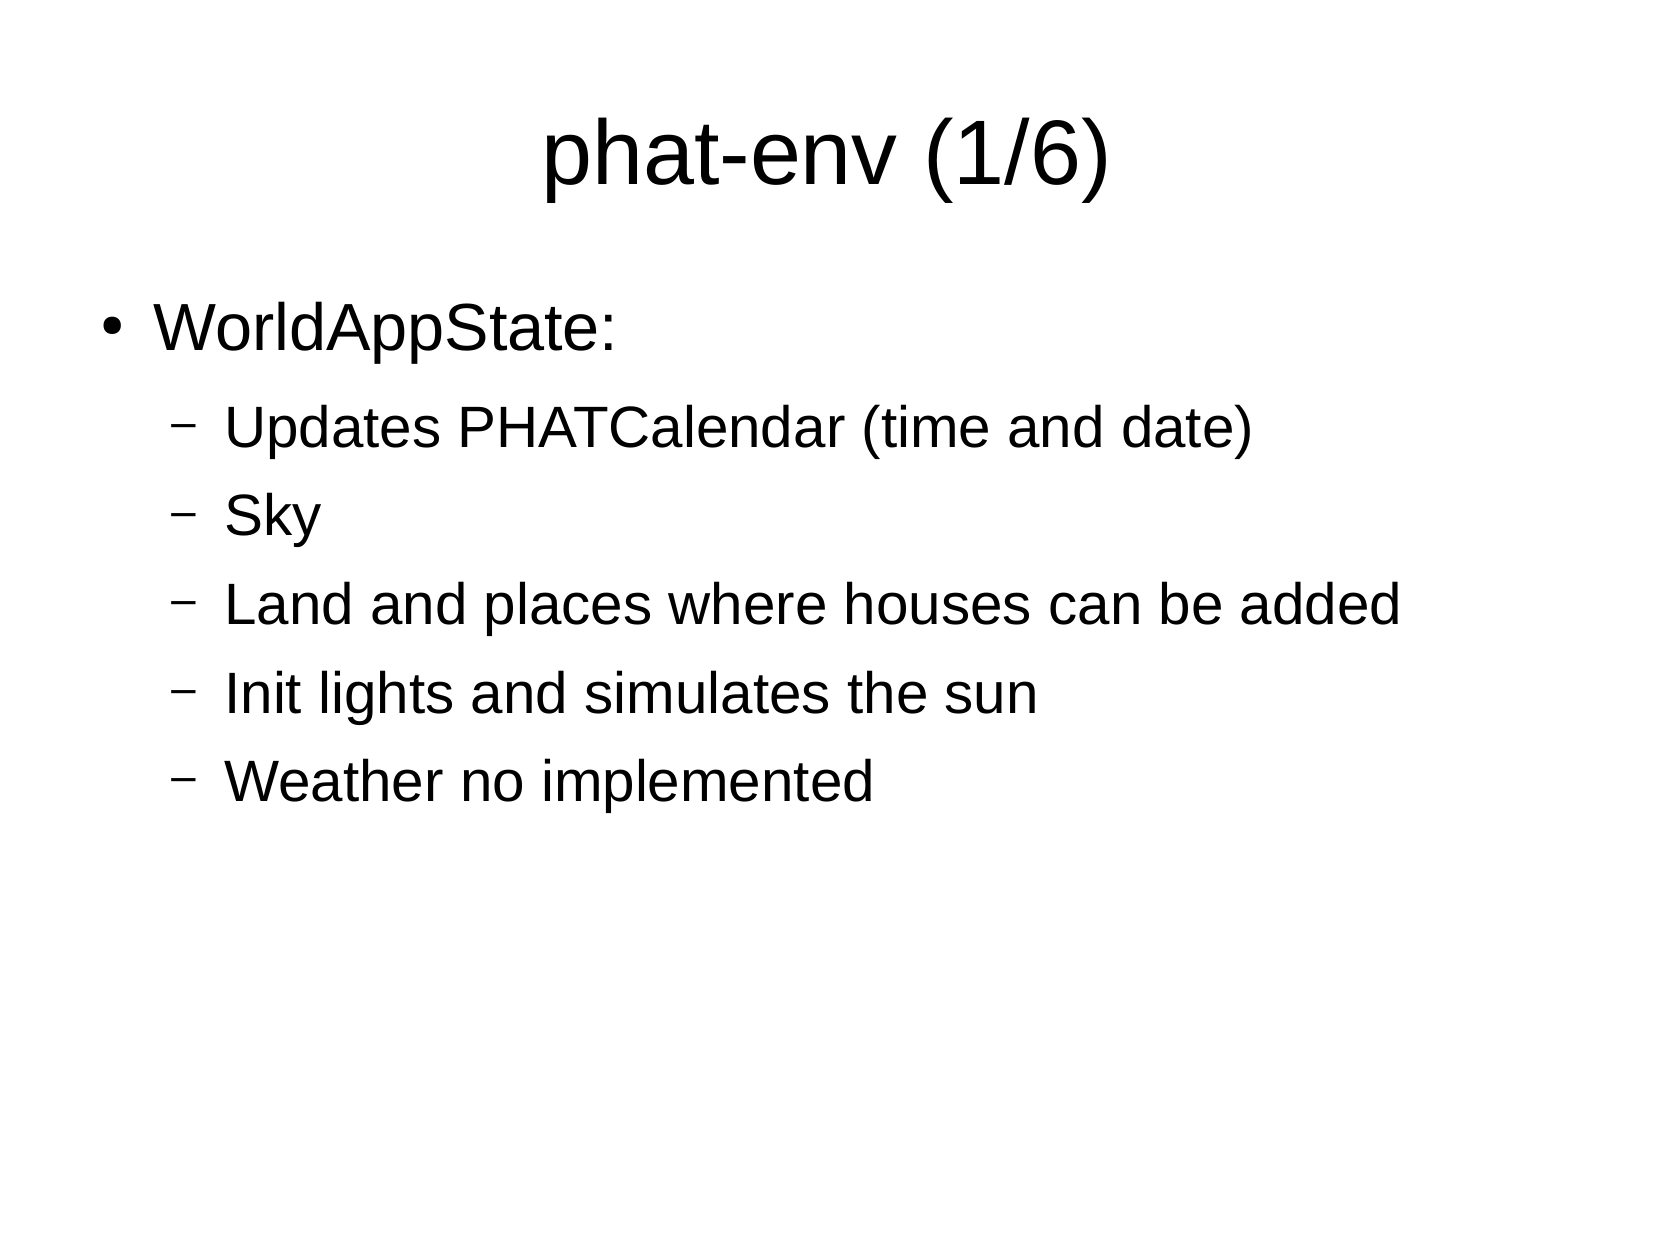

# phat-env (1/6)
WorldAppState:
Updates PHATCalendar (time and date)
Sky
Land and places where houses can be added
Init lights and simulates the sun
Weather no implemented